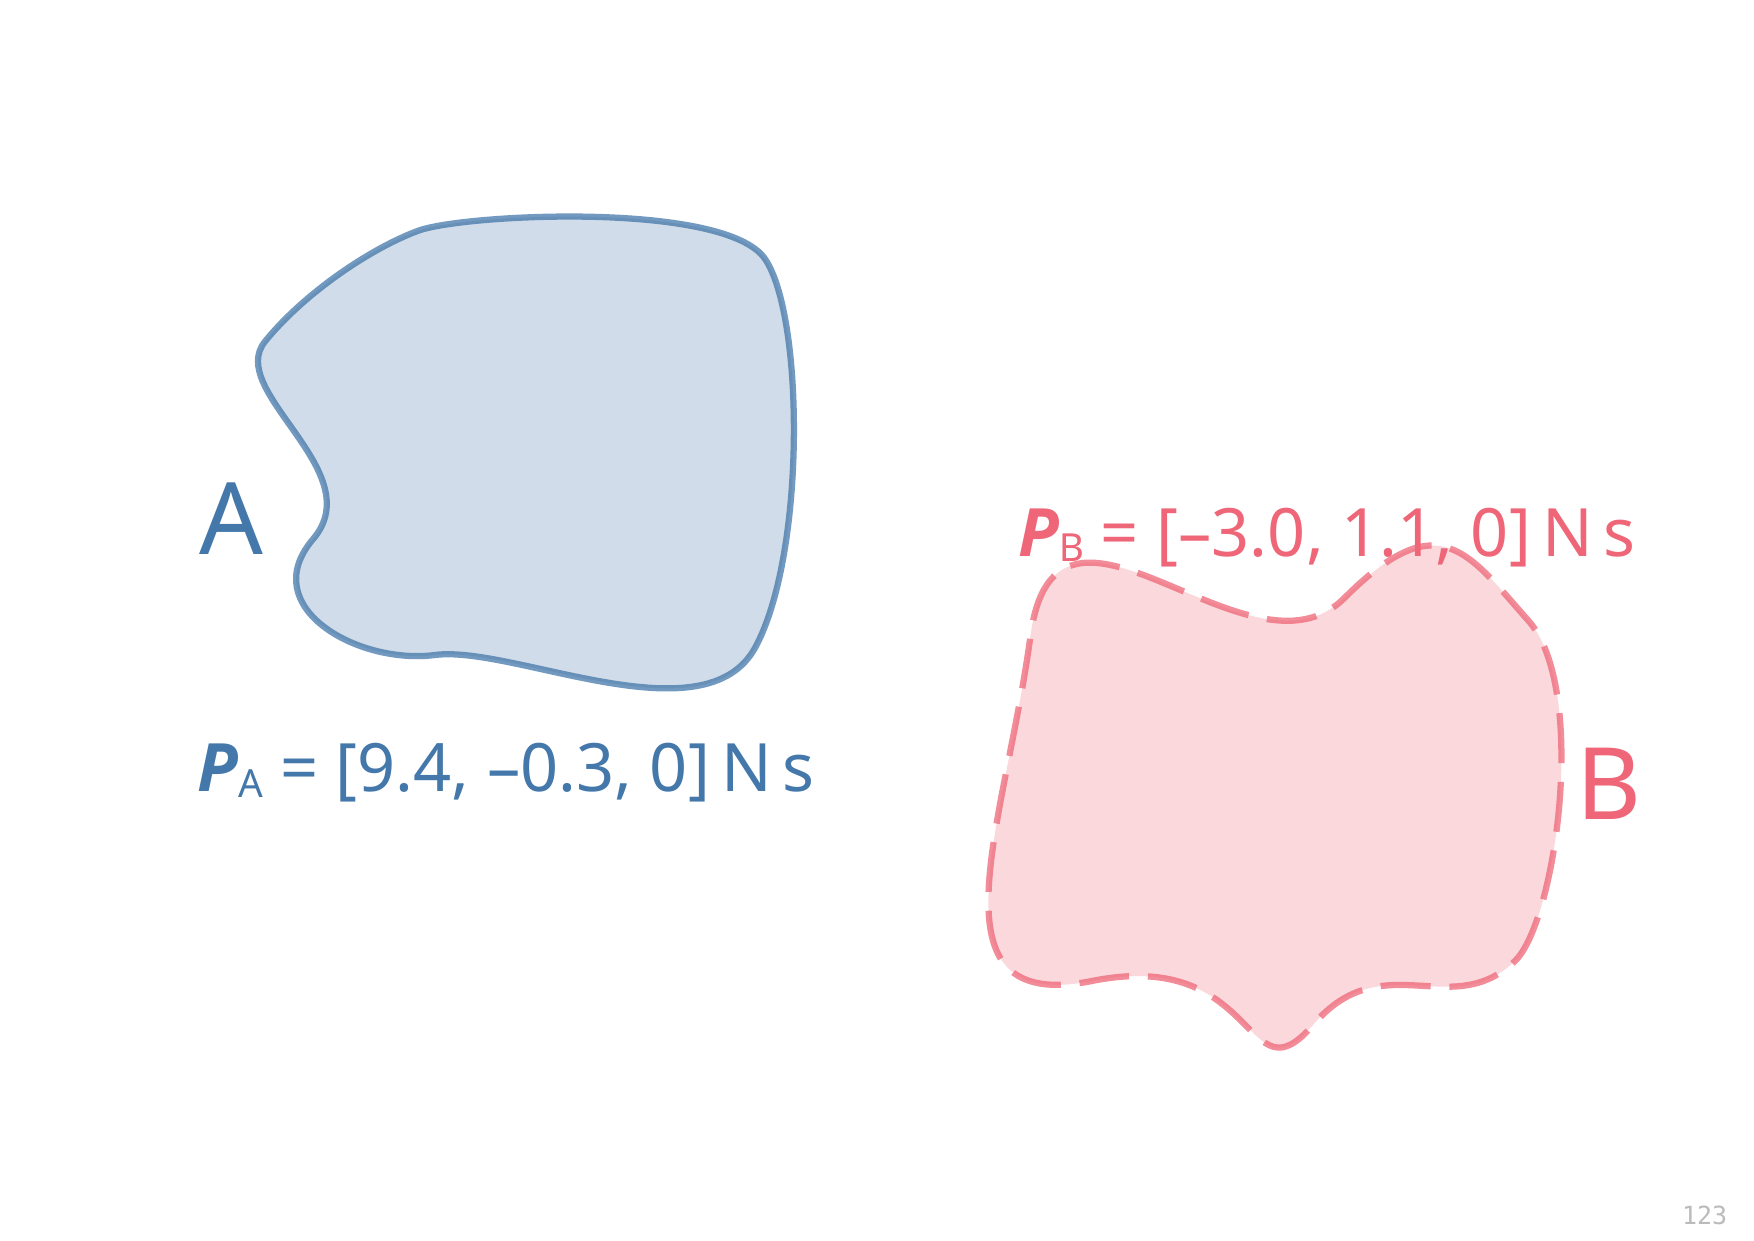

A
PB = [–3.0, 1.1, 0] N s
PA = [9.4, –0.3, 0] N s
B